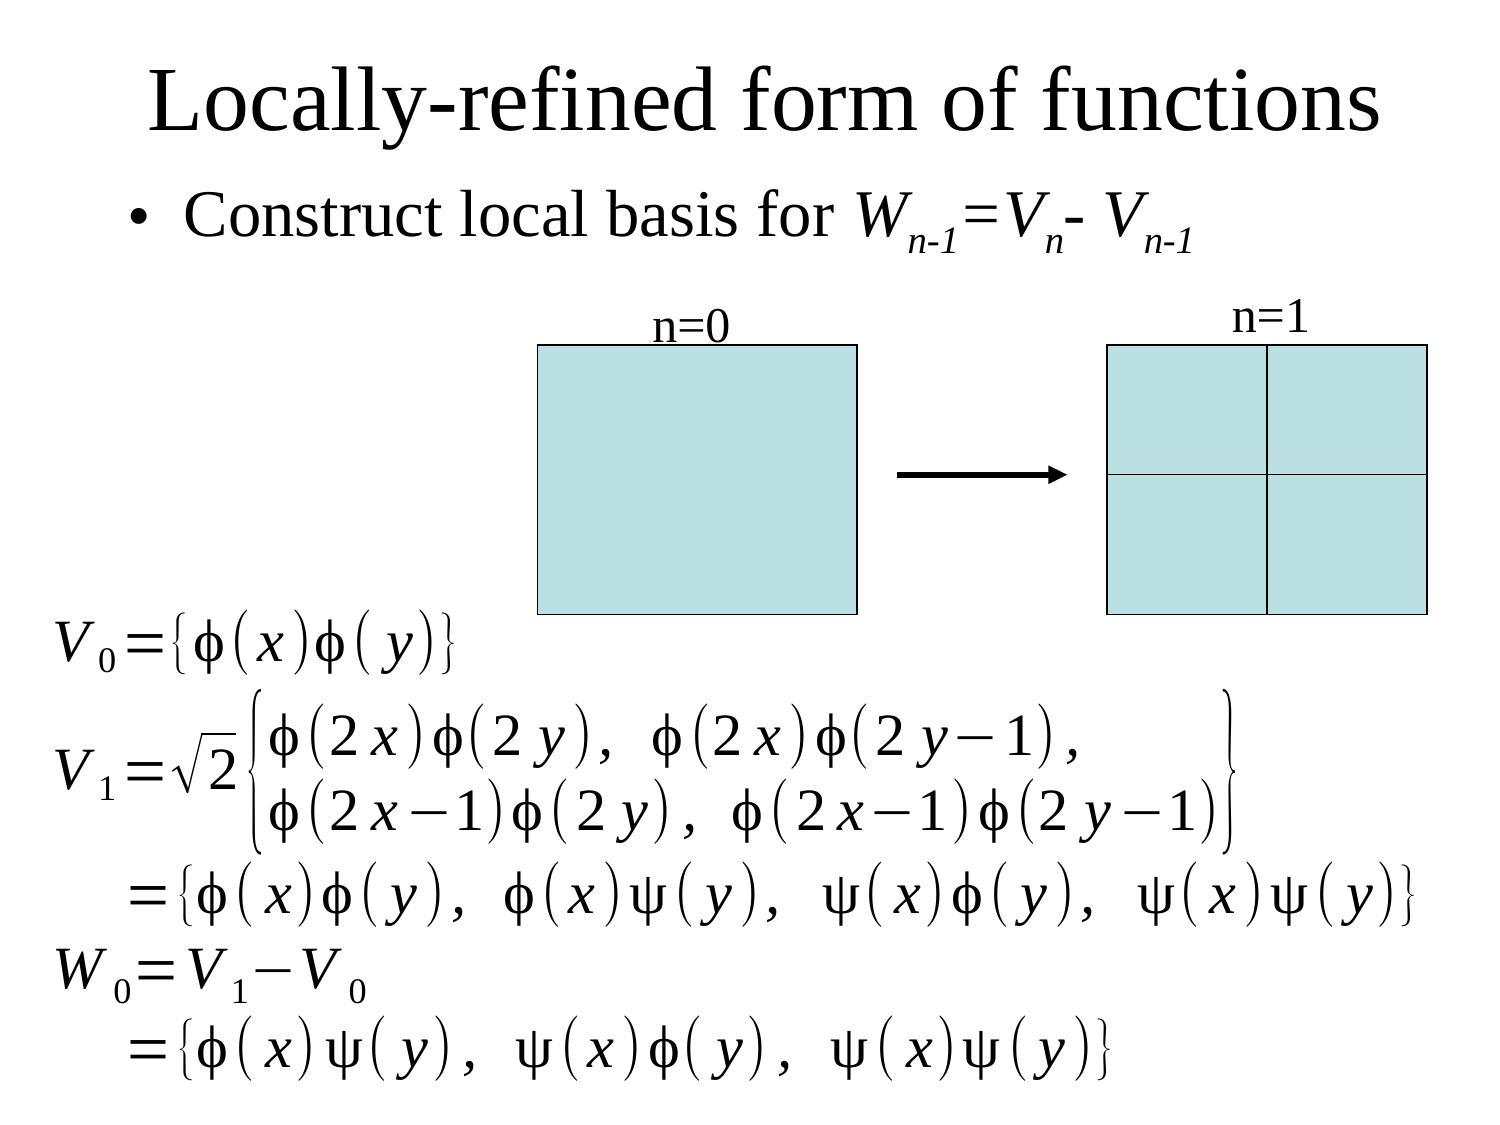

# Locally-refined form of functions
Construct local basis for Wn-1=Vn- Vn-1
n=1
n=0